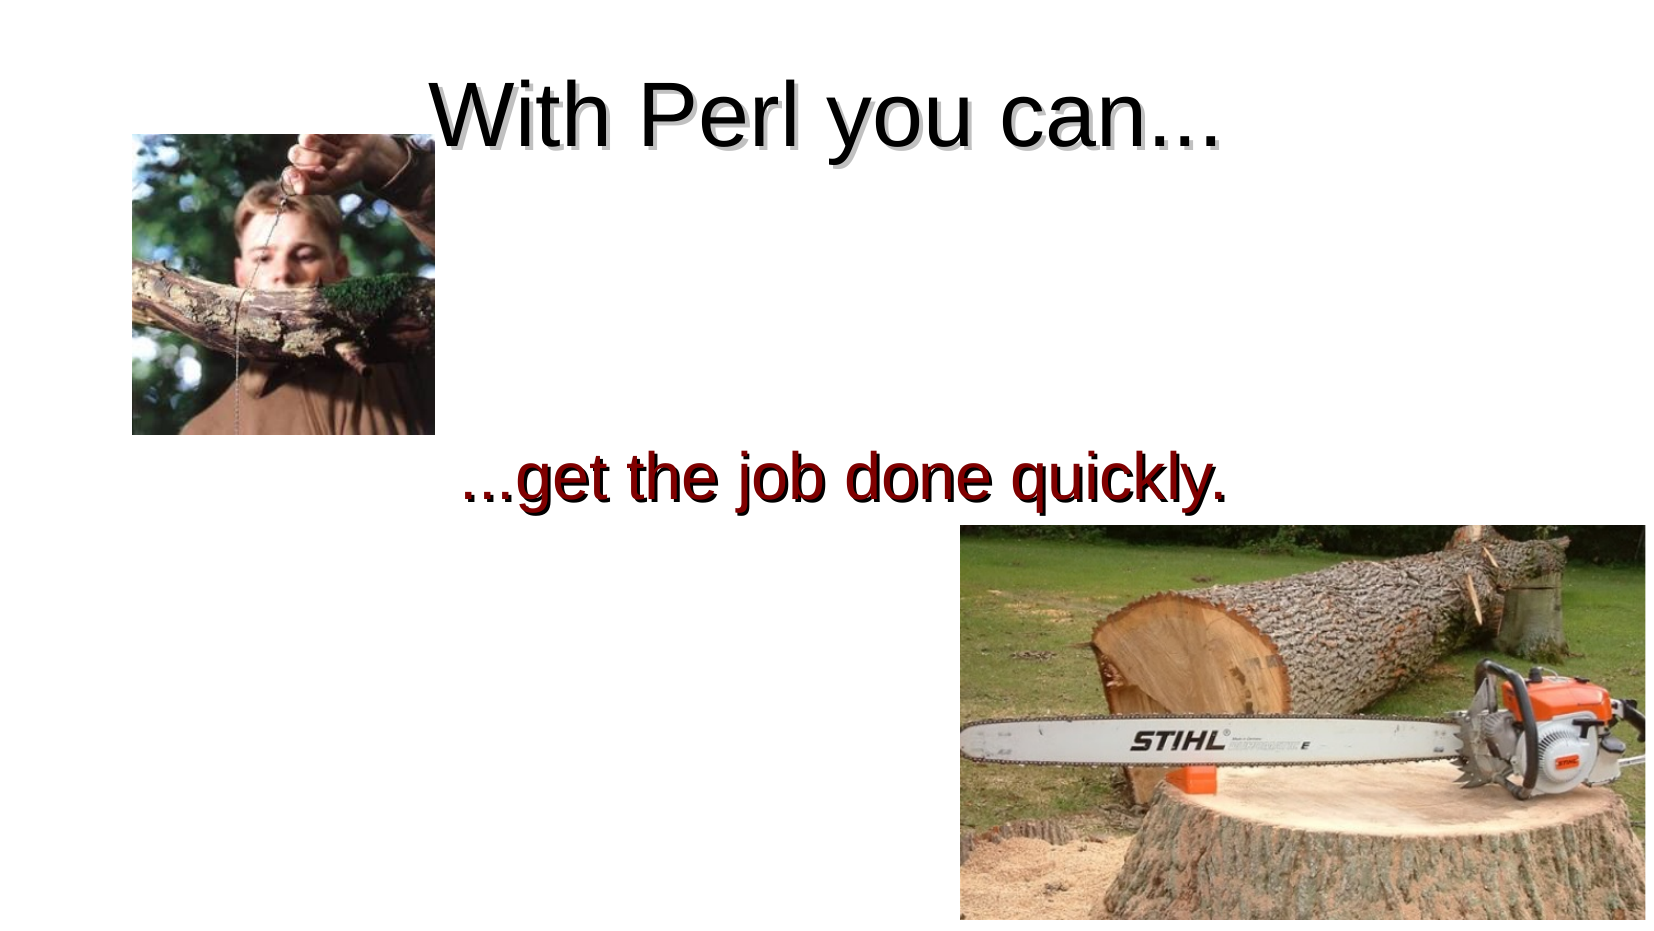

# With Perl you can...
...get the job done quickly.